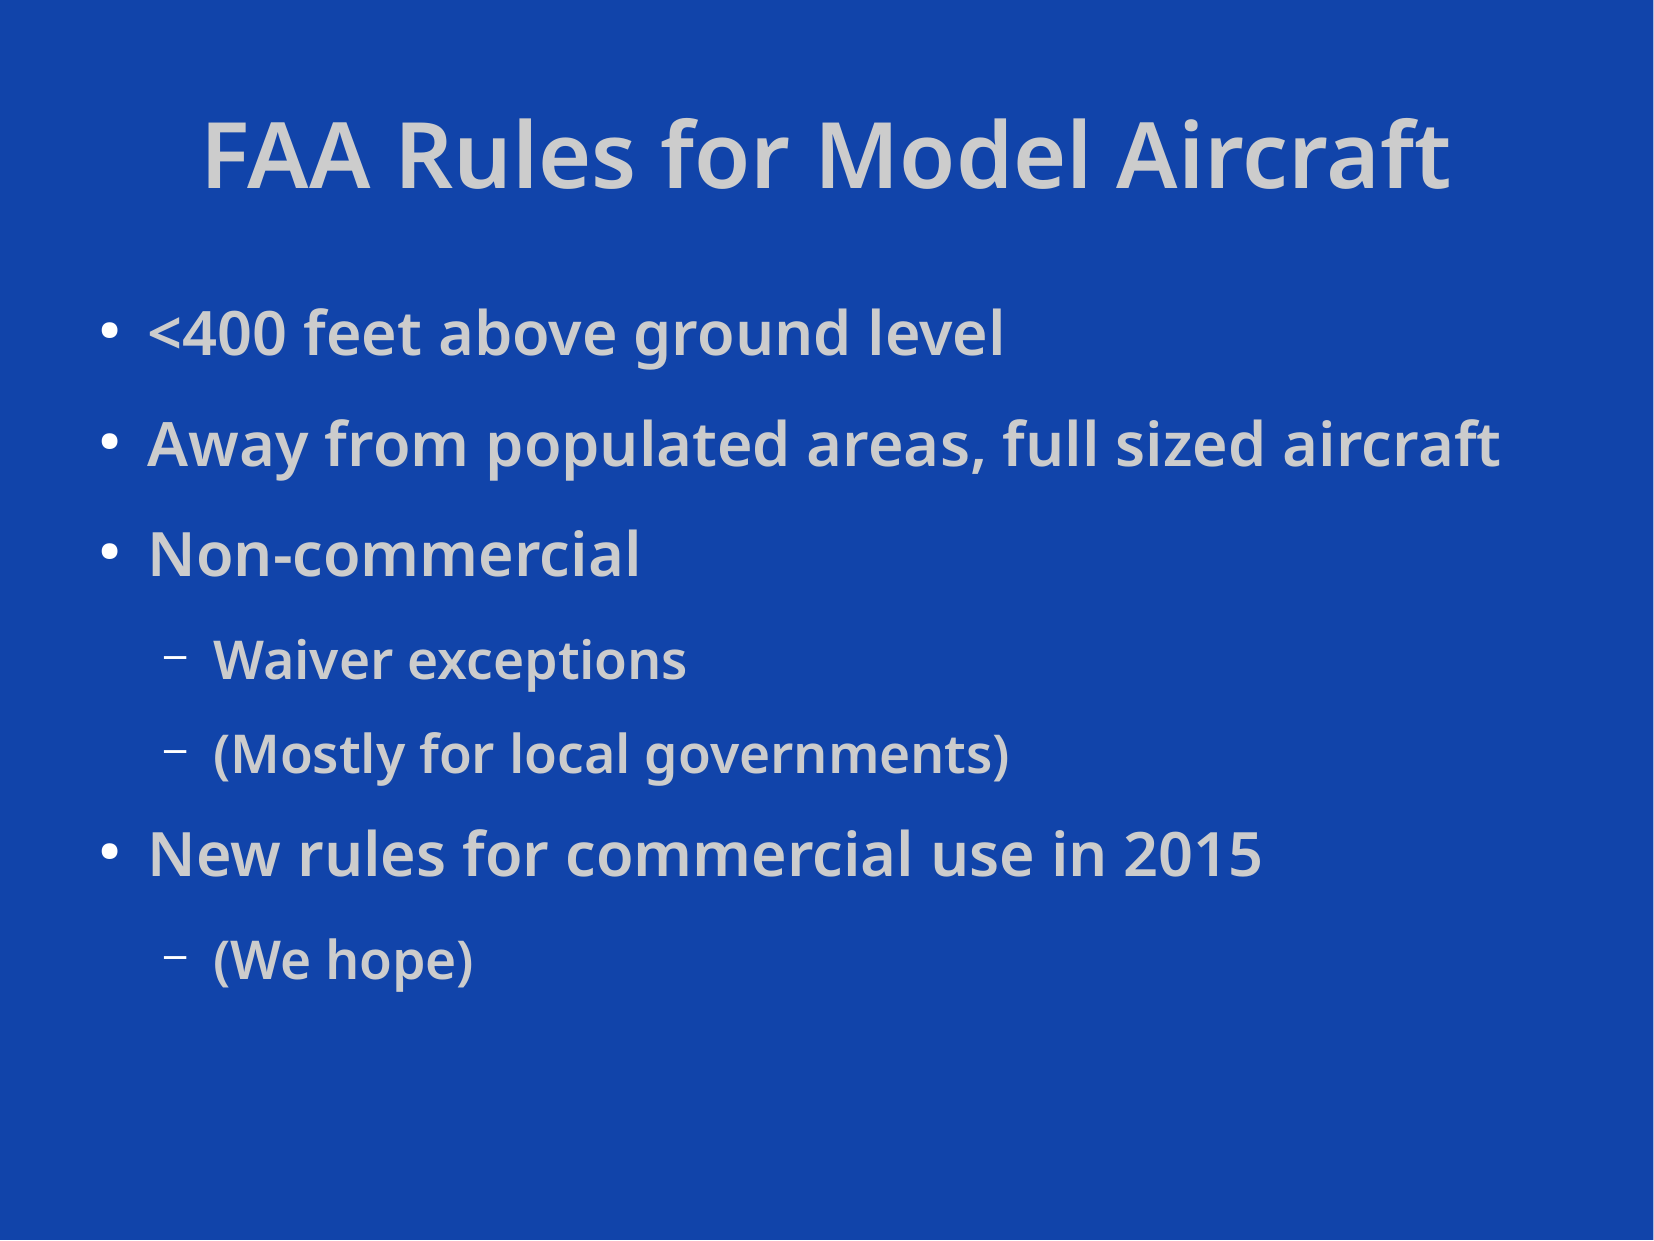

# FAA Rules for Model Aircraft
<400 feet above ground level
Away from populated areas, full sized aircraft
Non-commercial
Waiver exceptions
(Mostly for local governments)
New rules for commercial use in 2015
(We hope)